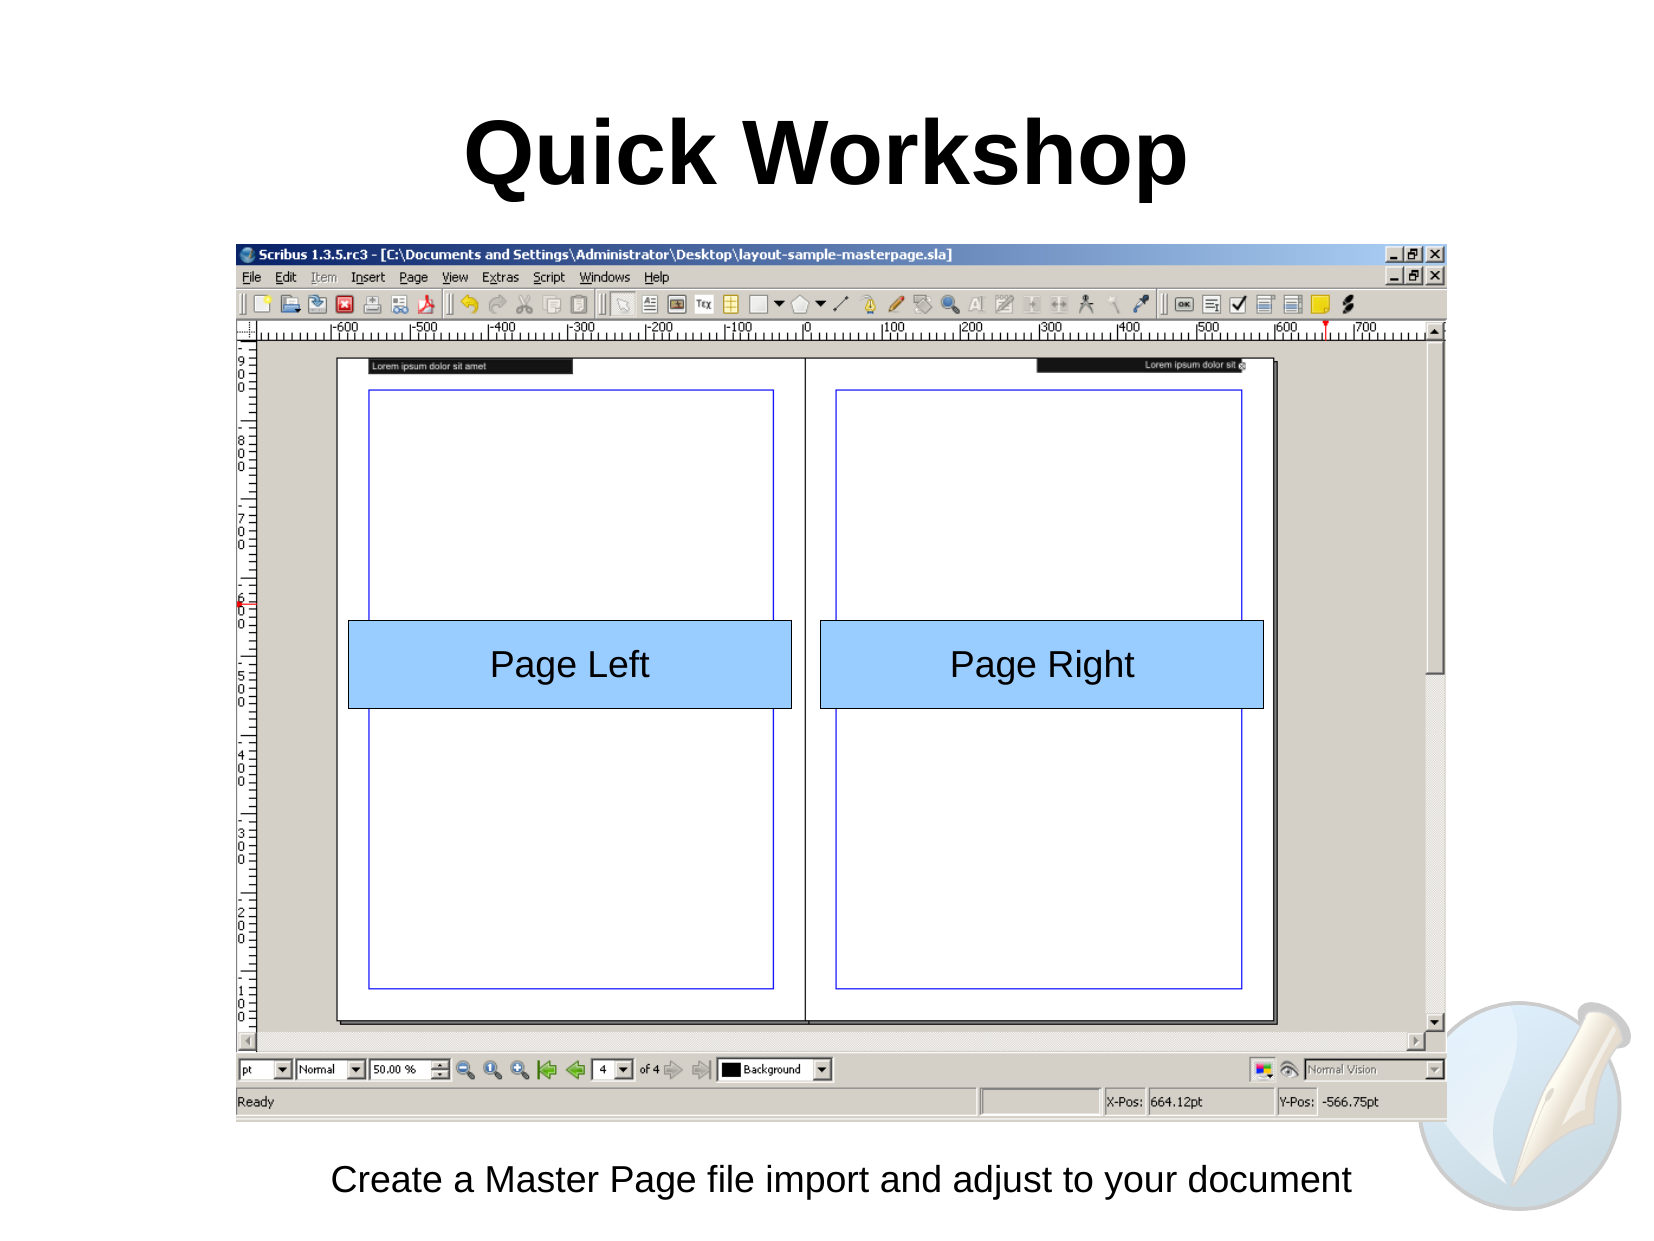

# Quick Workshop
Page Left
Page Right
Create a Master Page file import and adjust to your document